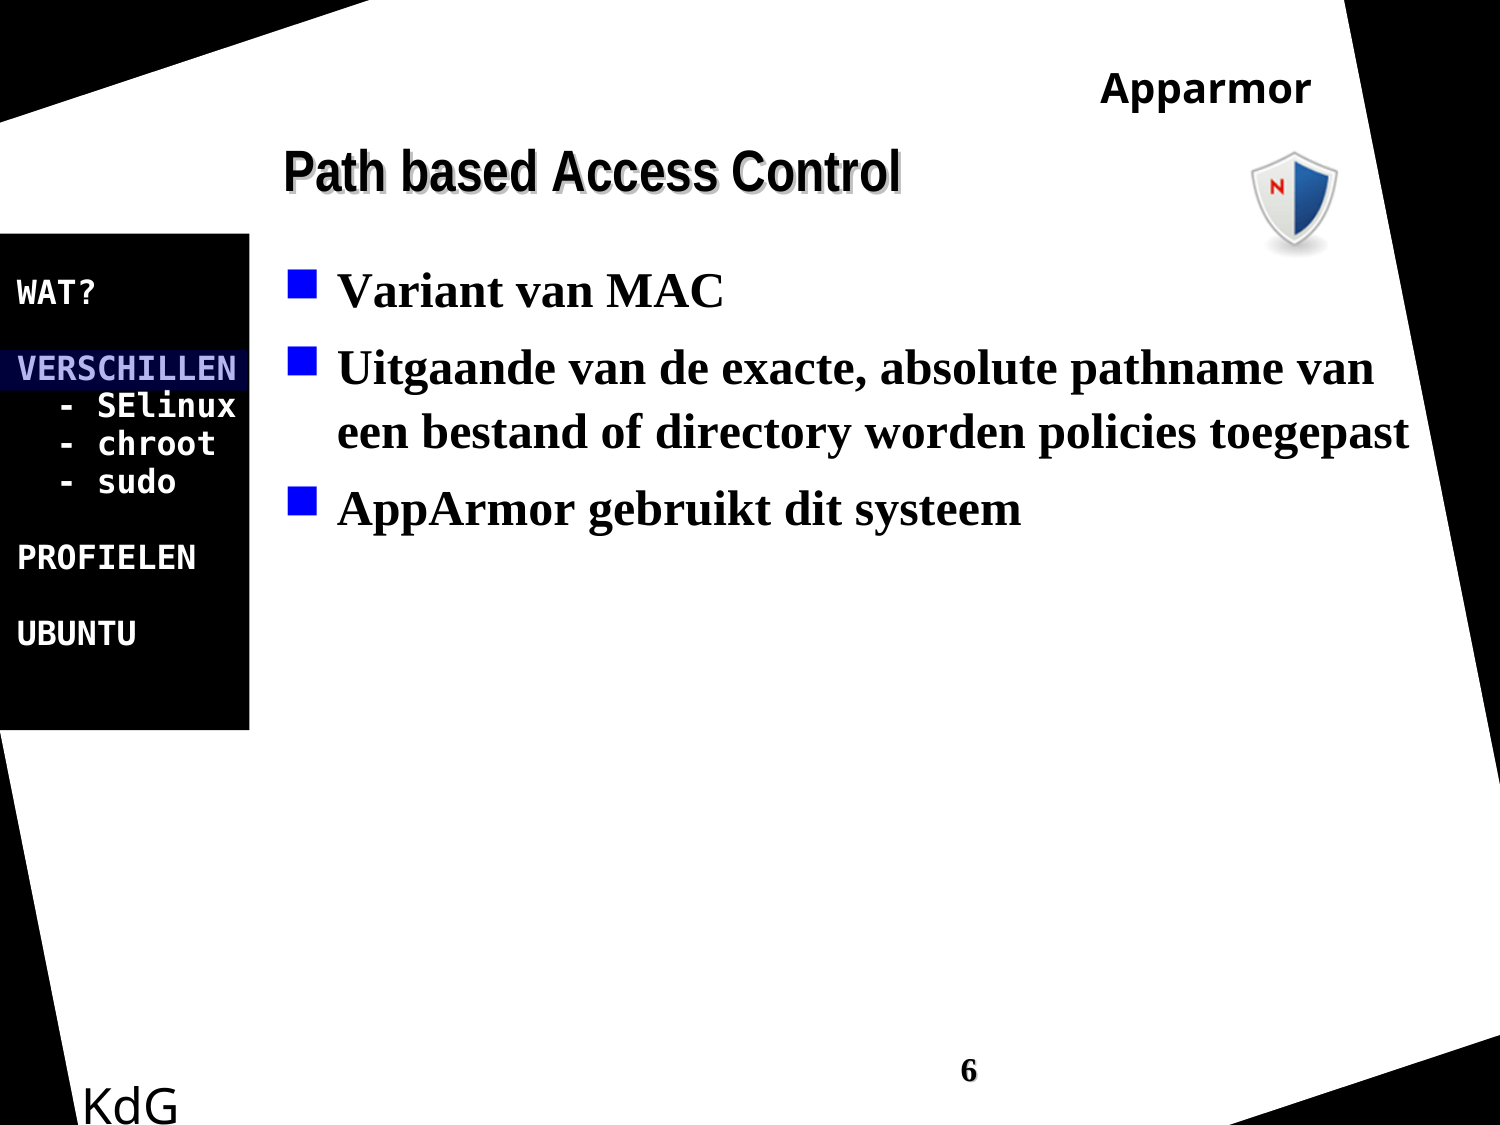

# Path based Access Control
Variant van MAC
Uitgaande van de exacte, absolute pathname van een bestand of directory worden policies toegepast
AppArmor gebruikt dit systeem